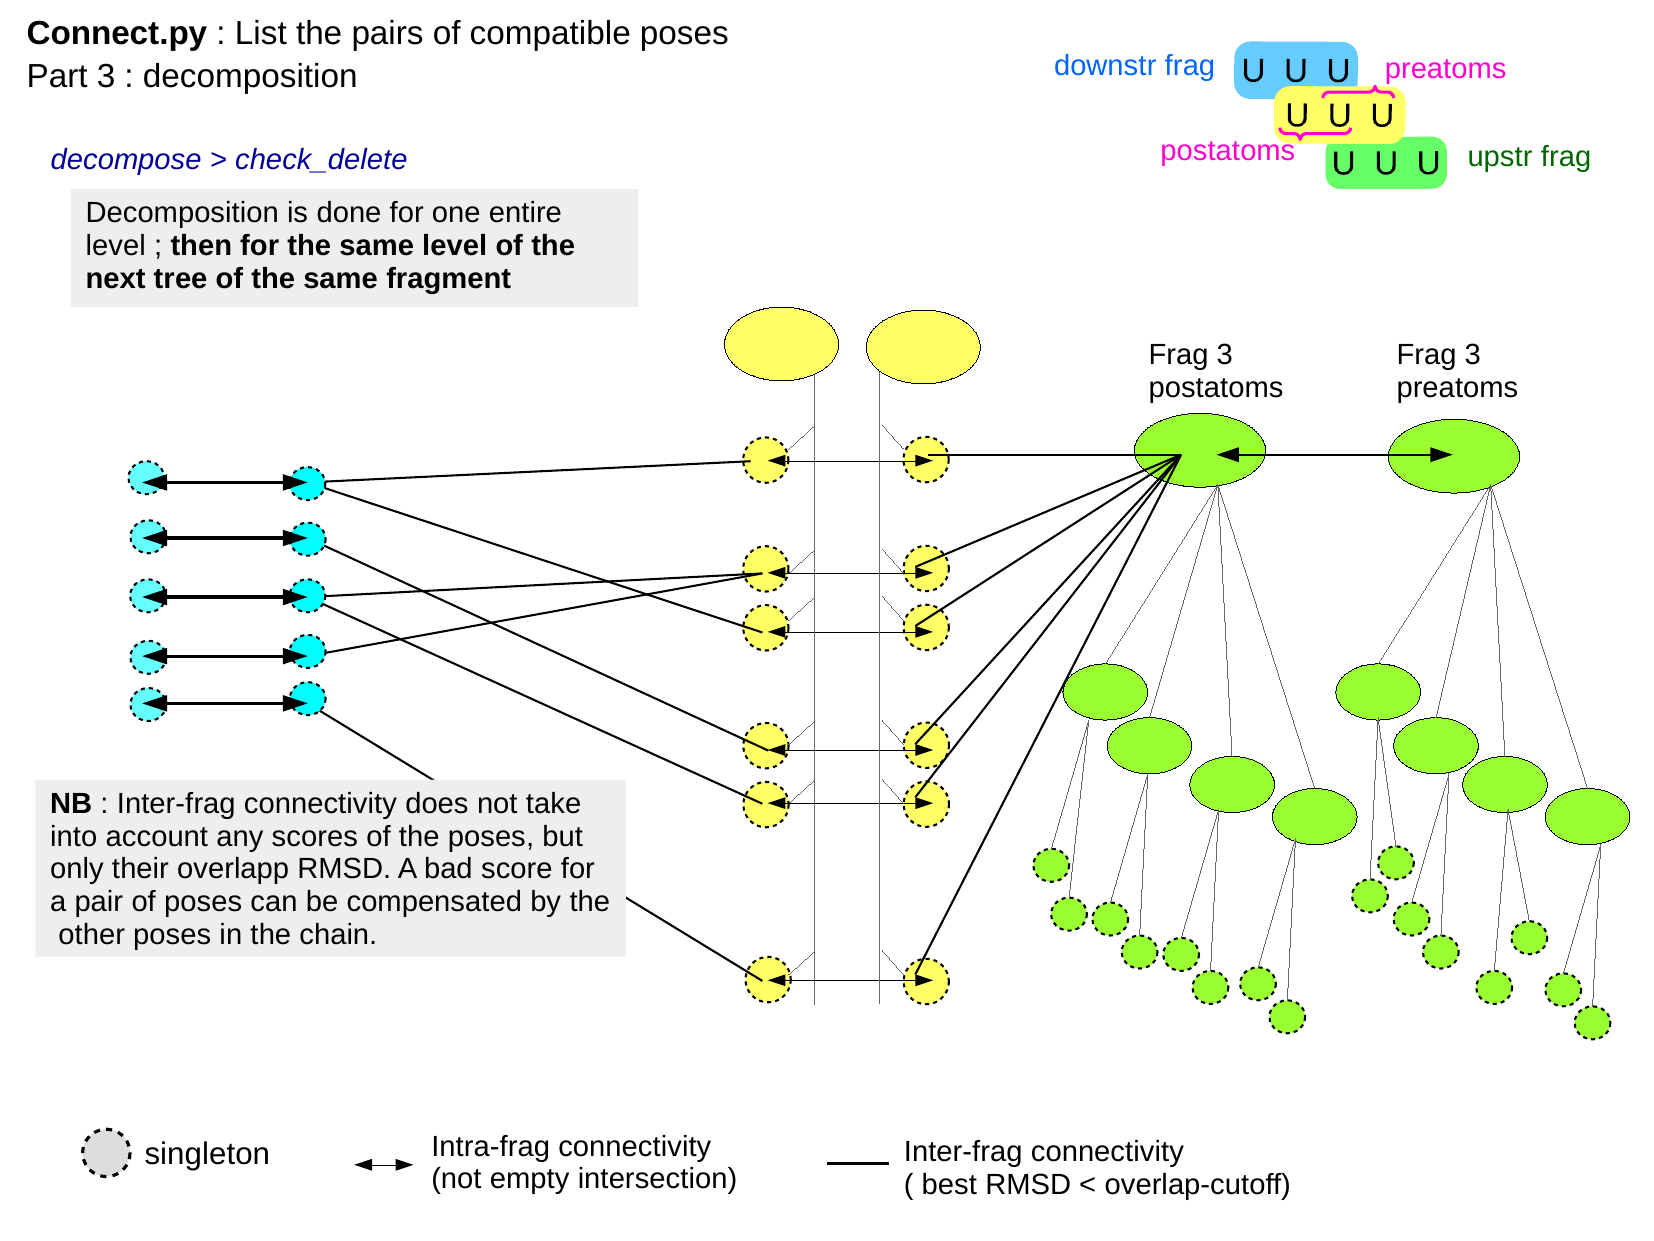

Connect.py : List the pairs of compatible poses
Part 3 : decomposition
downstr frag
U U U
preatoms
U U U
postatoms
upstr frag
U U U
decompose > check_delete
Decomposition is done for one entire level ; then for the same level of the next tree of the same fragment
Frag 3
postatoms
Frag 3
preatoms
NB : Inter-frag connectivity does not take into account any scores of the poses, but only their overlapp RMSD. A bad score for a pair of poses can be compensated by the other poses in the chain.
Intra-frag connectivity
(not empty intersection)
Inter-frag connectivity
( best RMSD < overlap-cutoff)
singleton